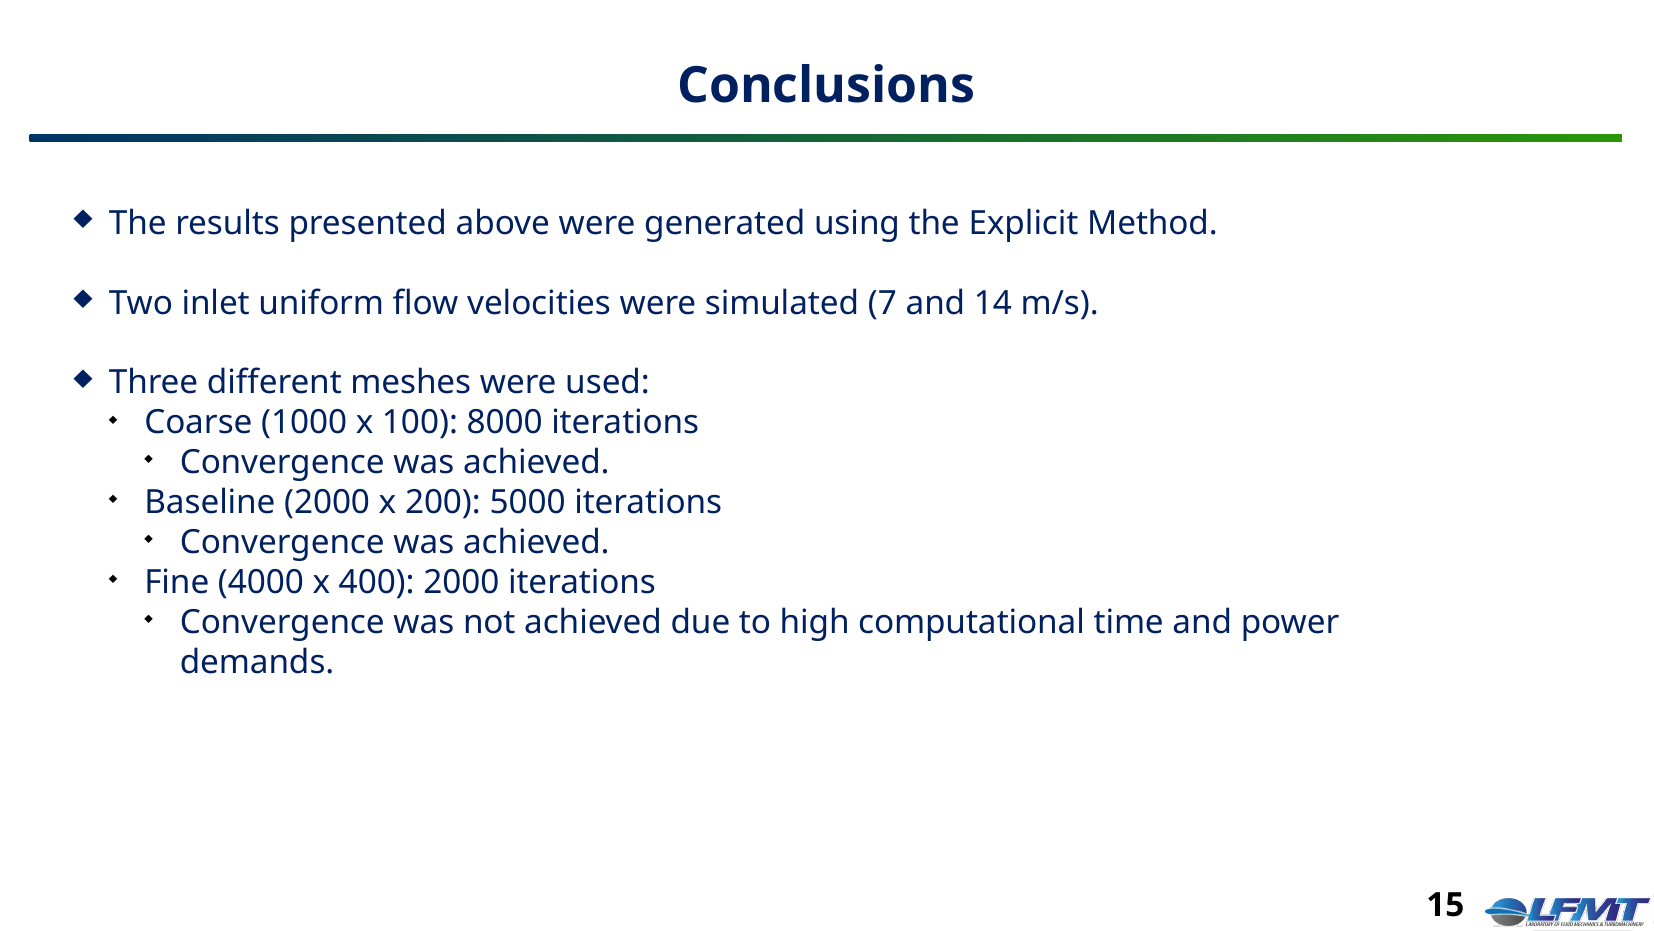

# Conclusions
The results presented above were generated using the Explicit Method.
Two inlet uniform flow velocities were simulated (7 and 14 m/s).
Three different meshes were used:
Coarse (1000 x 100): 8000 iterations
Convergence was achieved.
Baseline (2000 x 200): 5000 iterations
Convergence was achieved.
Fine (4000 x 400): 2000 iterations
Convergence was not achieved due to high computational time and power demands.